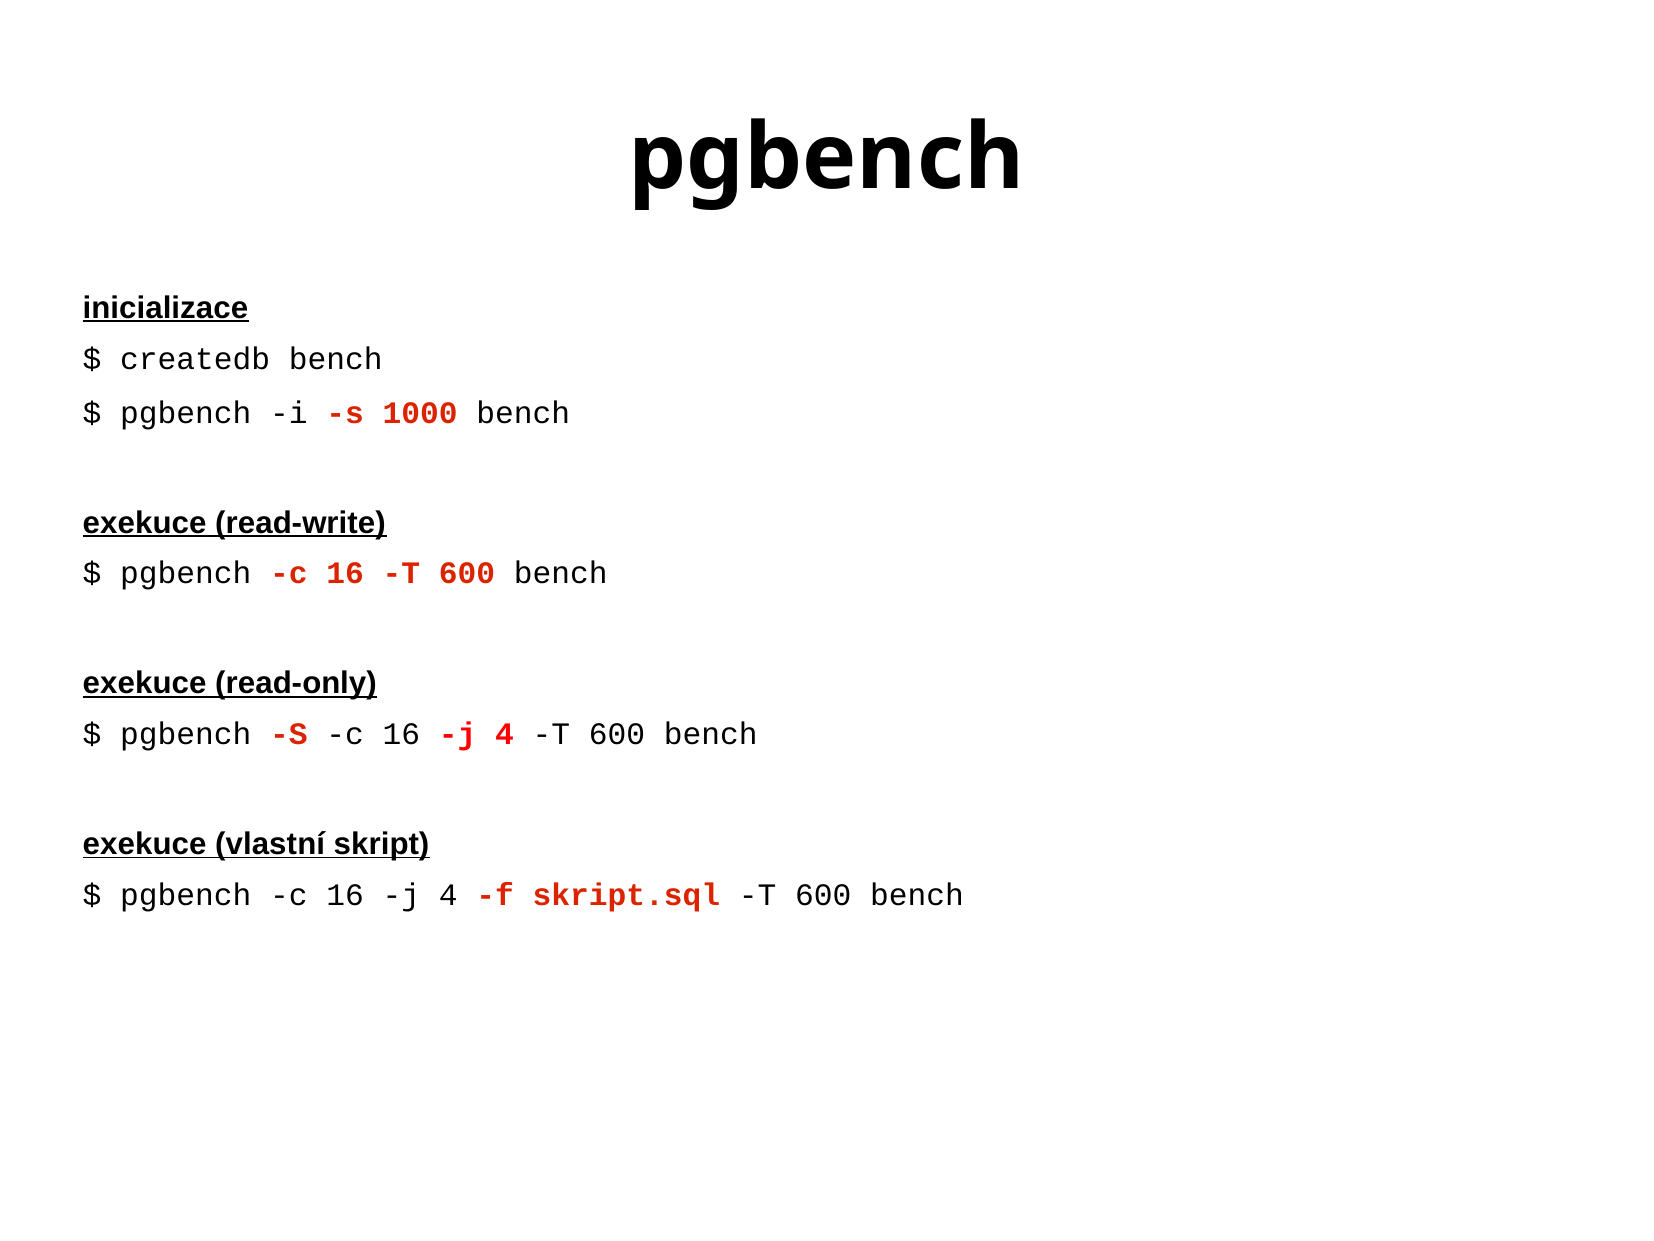

# pgbench
inicializace
$ createdb bench
$ pgbench -i -s 1000 bench
exekuce (read-write)
$ pgbench -c 16 -T 600 bench
exekuce (read-only)
$ pgbench -S -c 16 -j 4 -T 600 bench
exekuce (vlastní skript)
$ pgbench -c 16 -j 4 -f skript.sql -T 600 bench